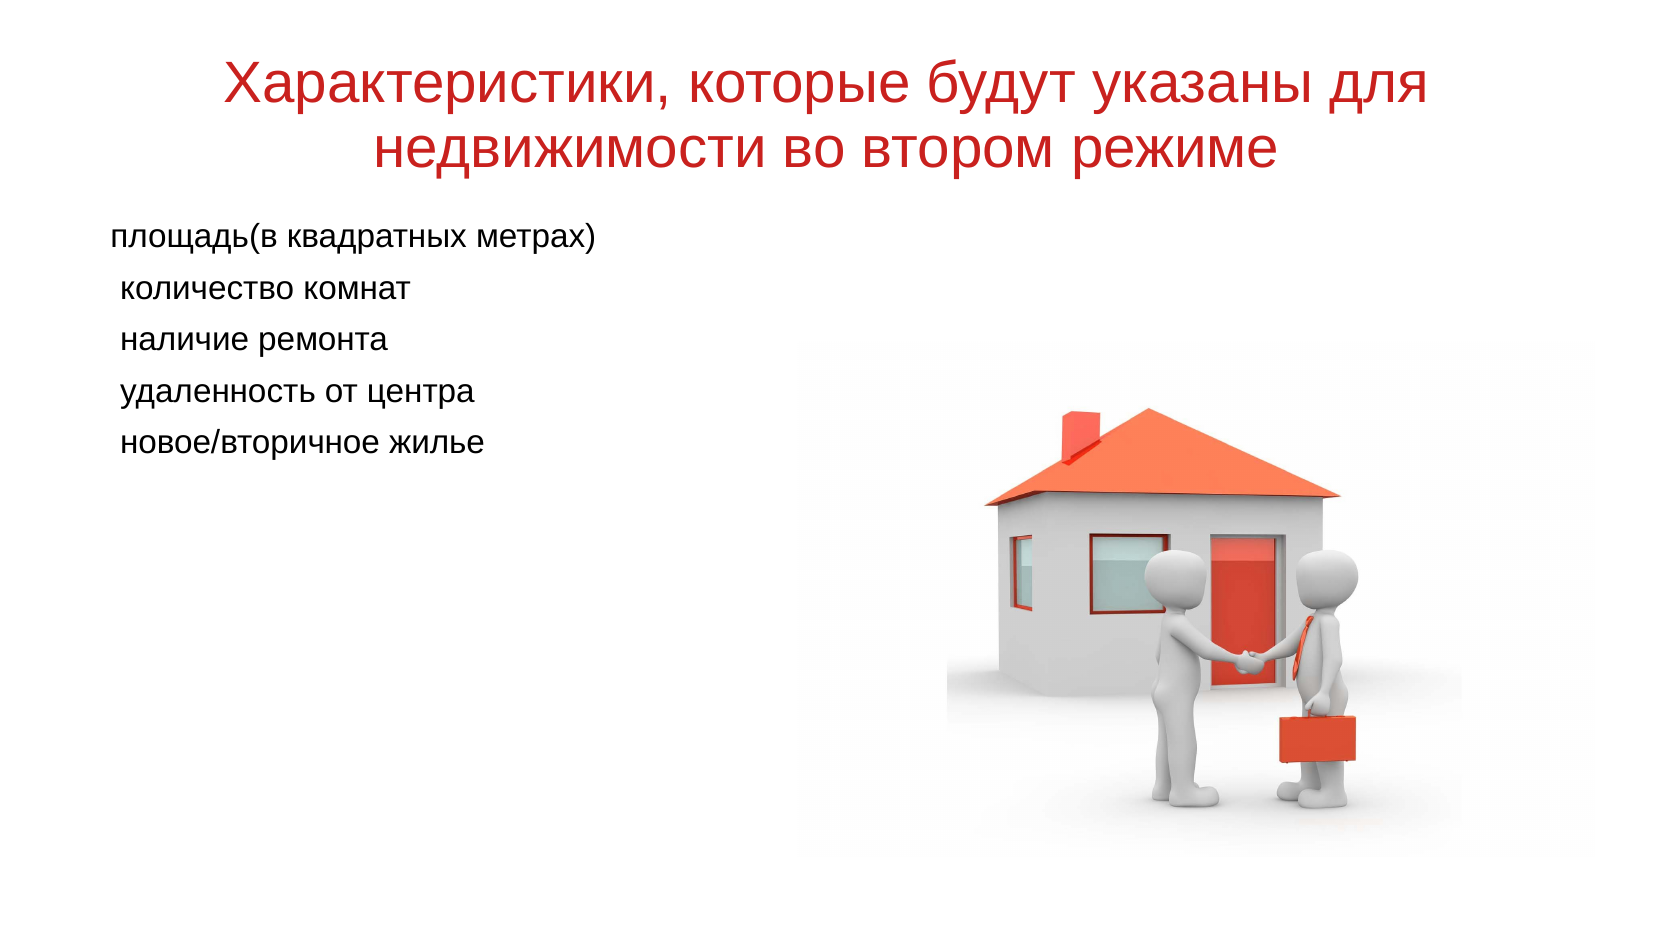

# Характеристики, которые будут указаны для недвижимости во втором режиме
 площадь(в квадратных метрах)
количество комнат
наличие ремонта
удаленность от центра
новое/вторичное жилье